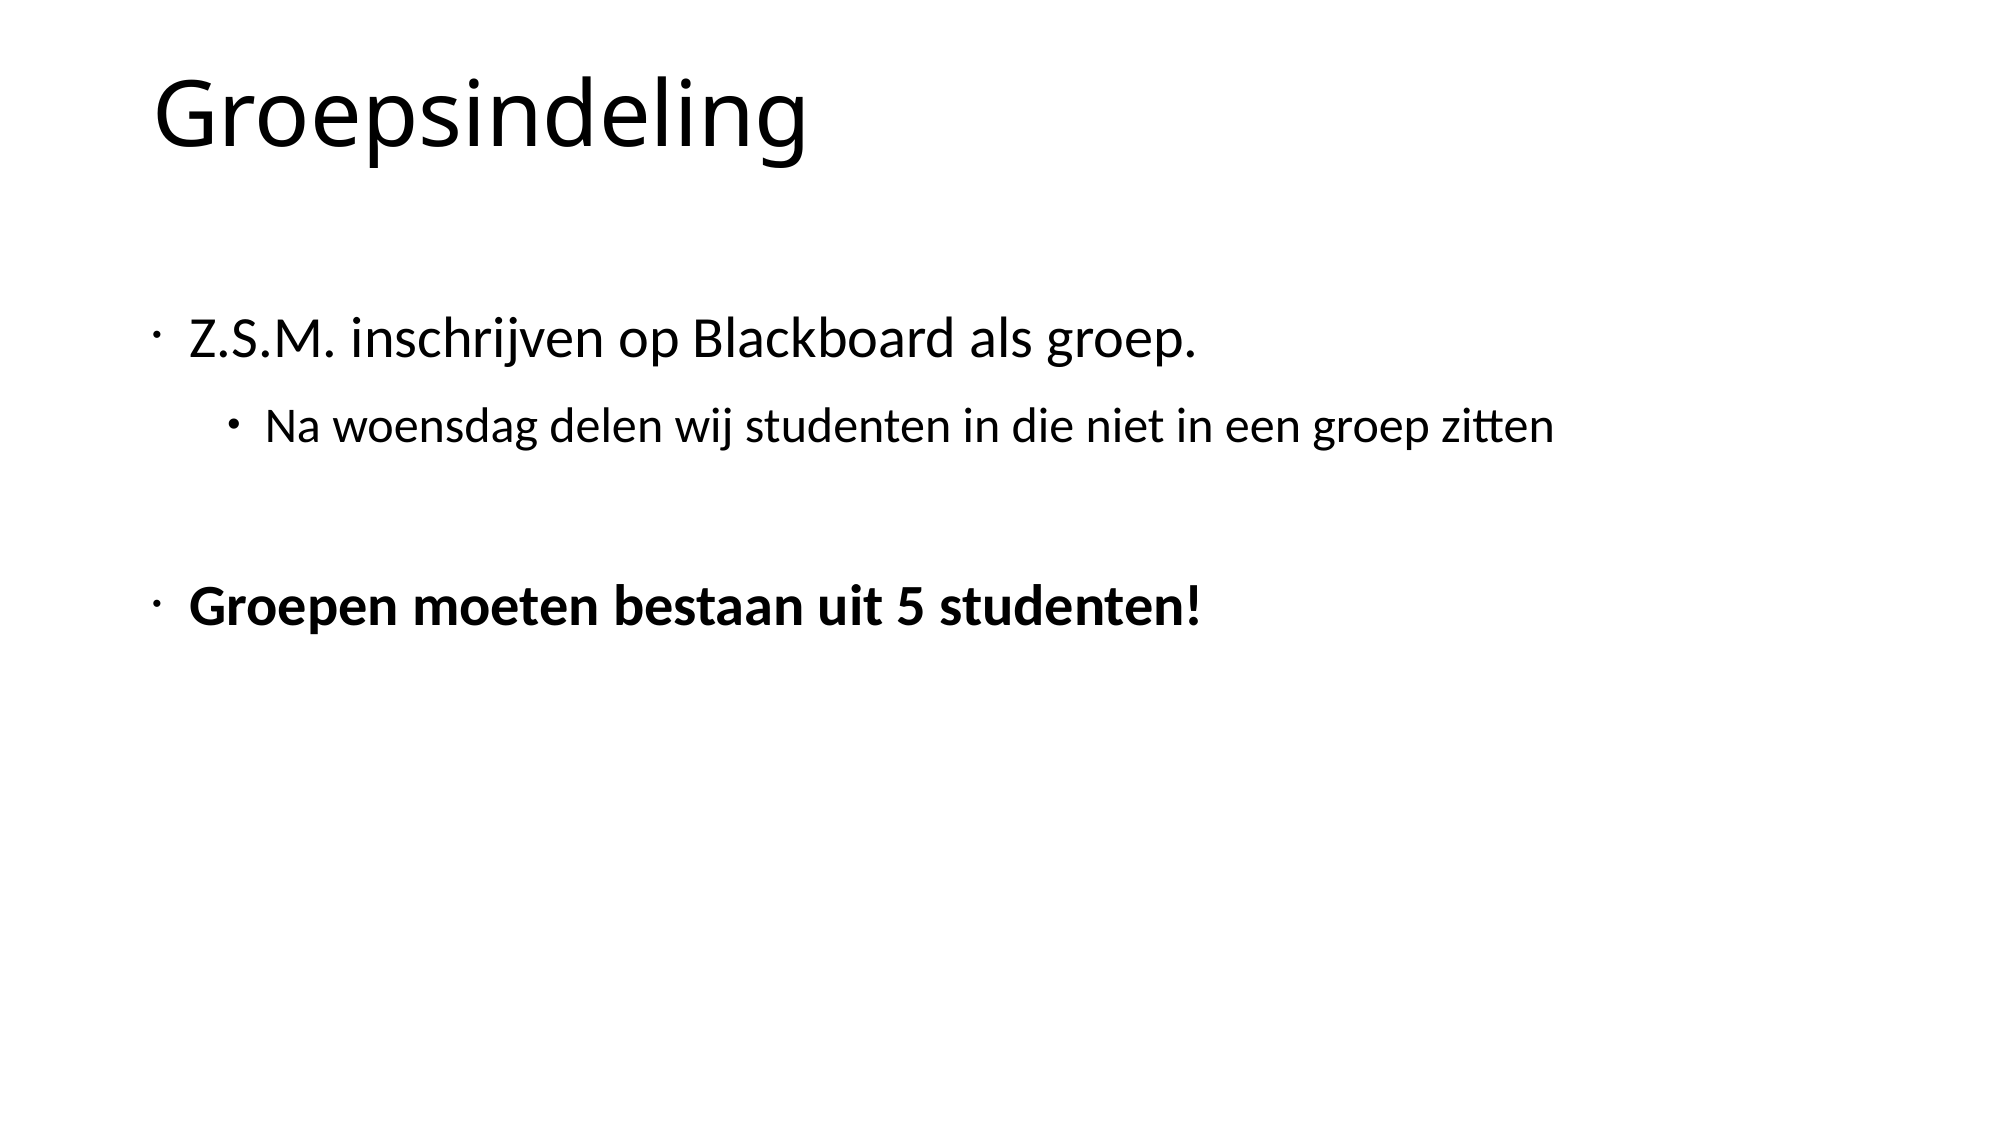

# Groepsindeling
Z.S.M. inschrijven op Blackboard als groep.
Na woensdag delen wij studenten in die niet in een groep zitten
Groepen moeten bestaan uit 5 studenten!